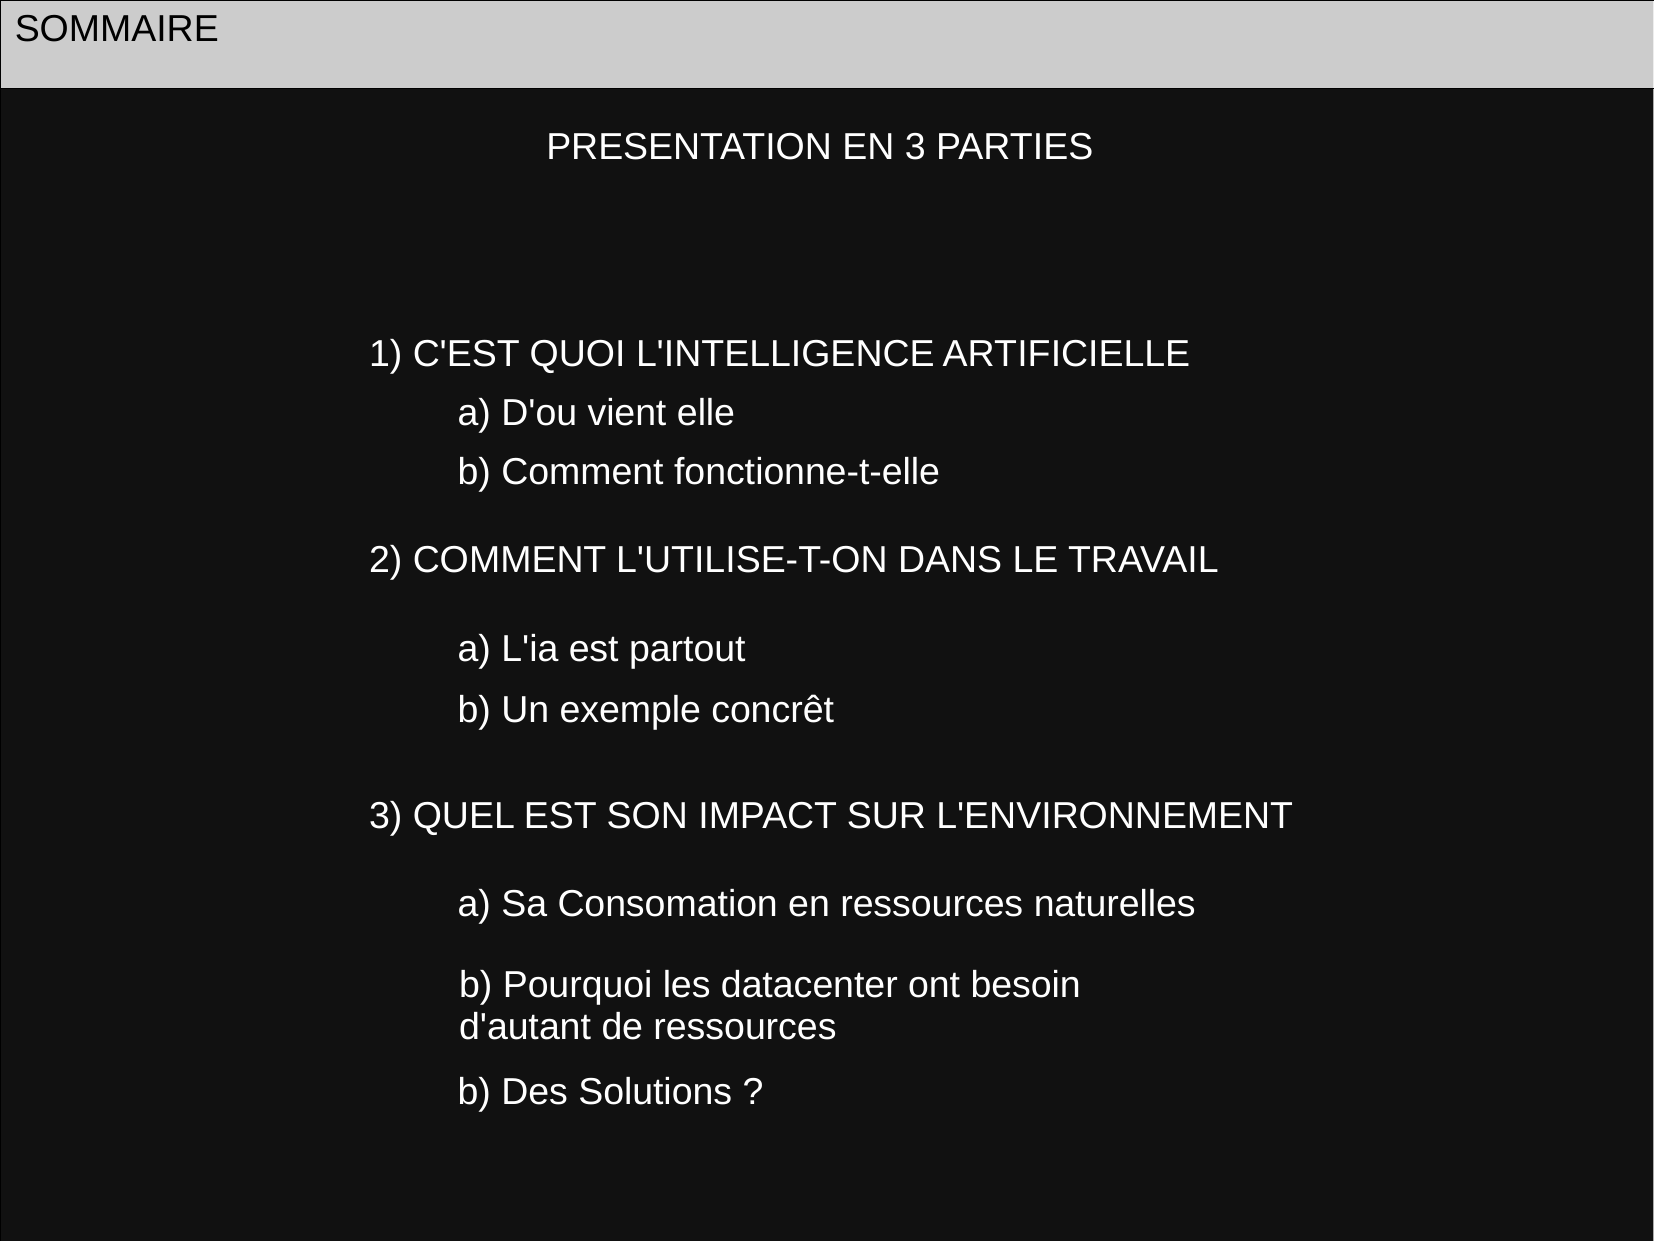

SOMMAIRE
PRESENTATION EN 3 PARTIES
1) C'EST QUOI L'INTELLIGENCE ARTIFICIELLE
a) D'ou vient elle
b) Comment fonctionne-t-elle
2) COMMENT L'UTILISE-T-ON DANS LE TRAVAIL
a) L'ia est partout
b) Un exemple concrêt
3) QUEL EST SON IMPACT SUR L'ENVIRONNEMENT
a) Sa Consomation en ressources naturelles
b) Pourquoi les datacenter ont besoin d'autant de ressources
b) Des Solutions ?